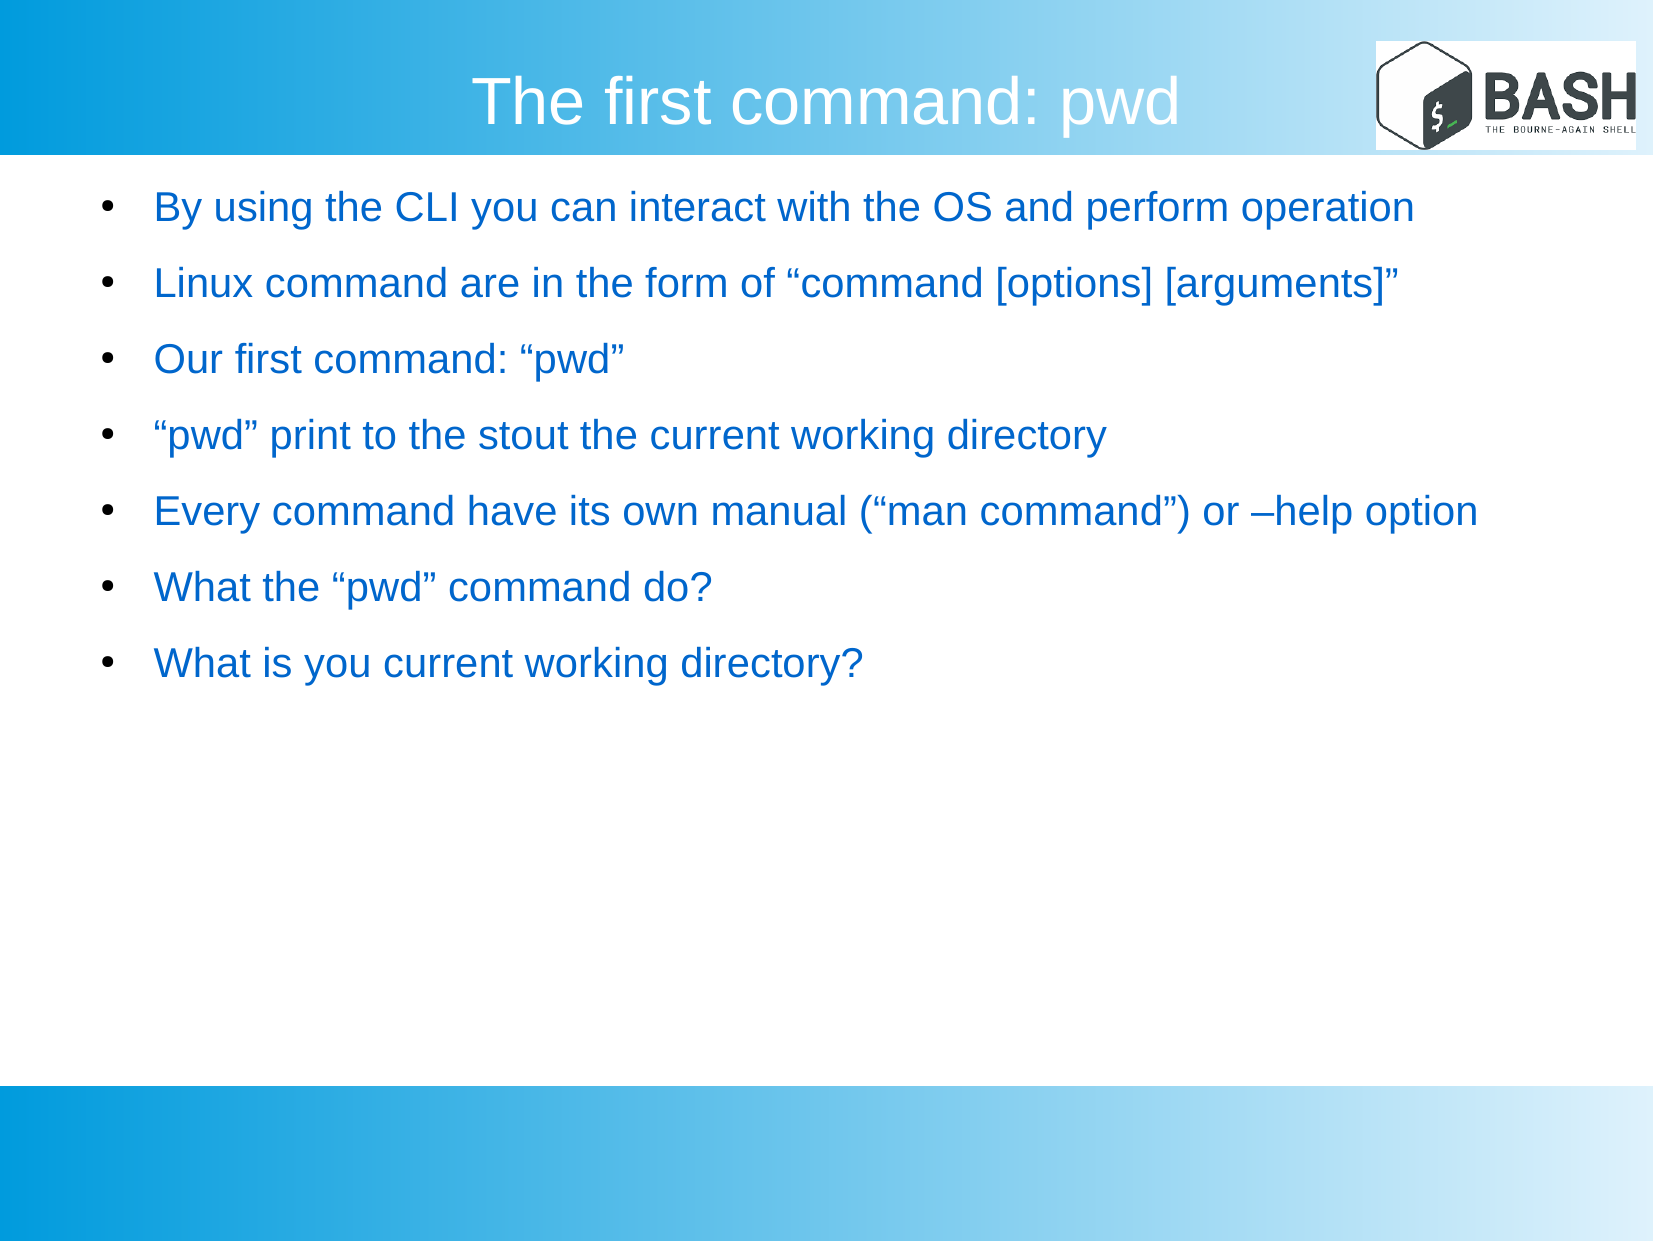

# The first command: pwd
By using the CLI you can interact with the OS and perform operation
Linux command are in the form of “command [options] [arguments]”
Our first command: “pwd”
“pwd” print to the stout the current working directory
Every command have its own manual (“man command”) or –help option
What the “pwd” command do?
What is you current working directory?